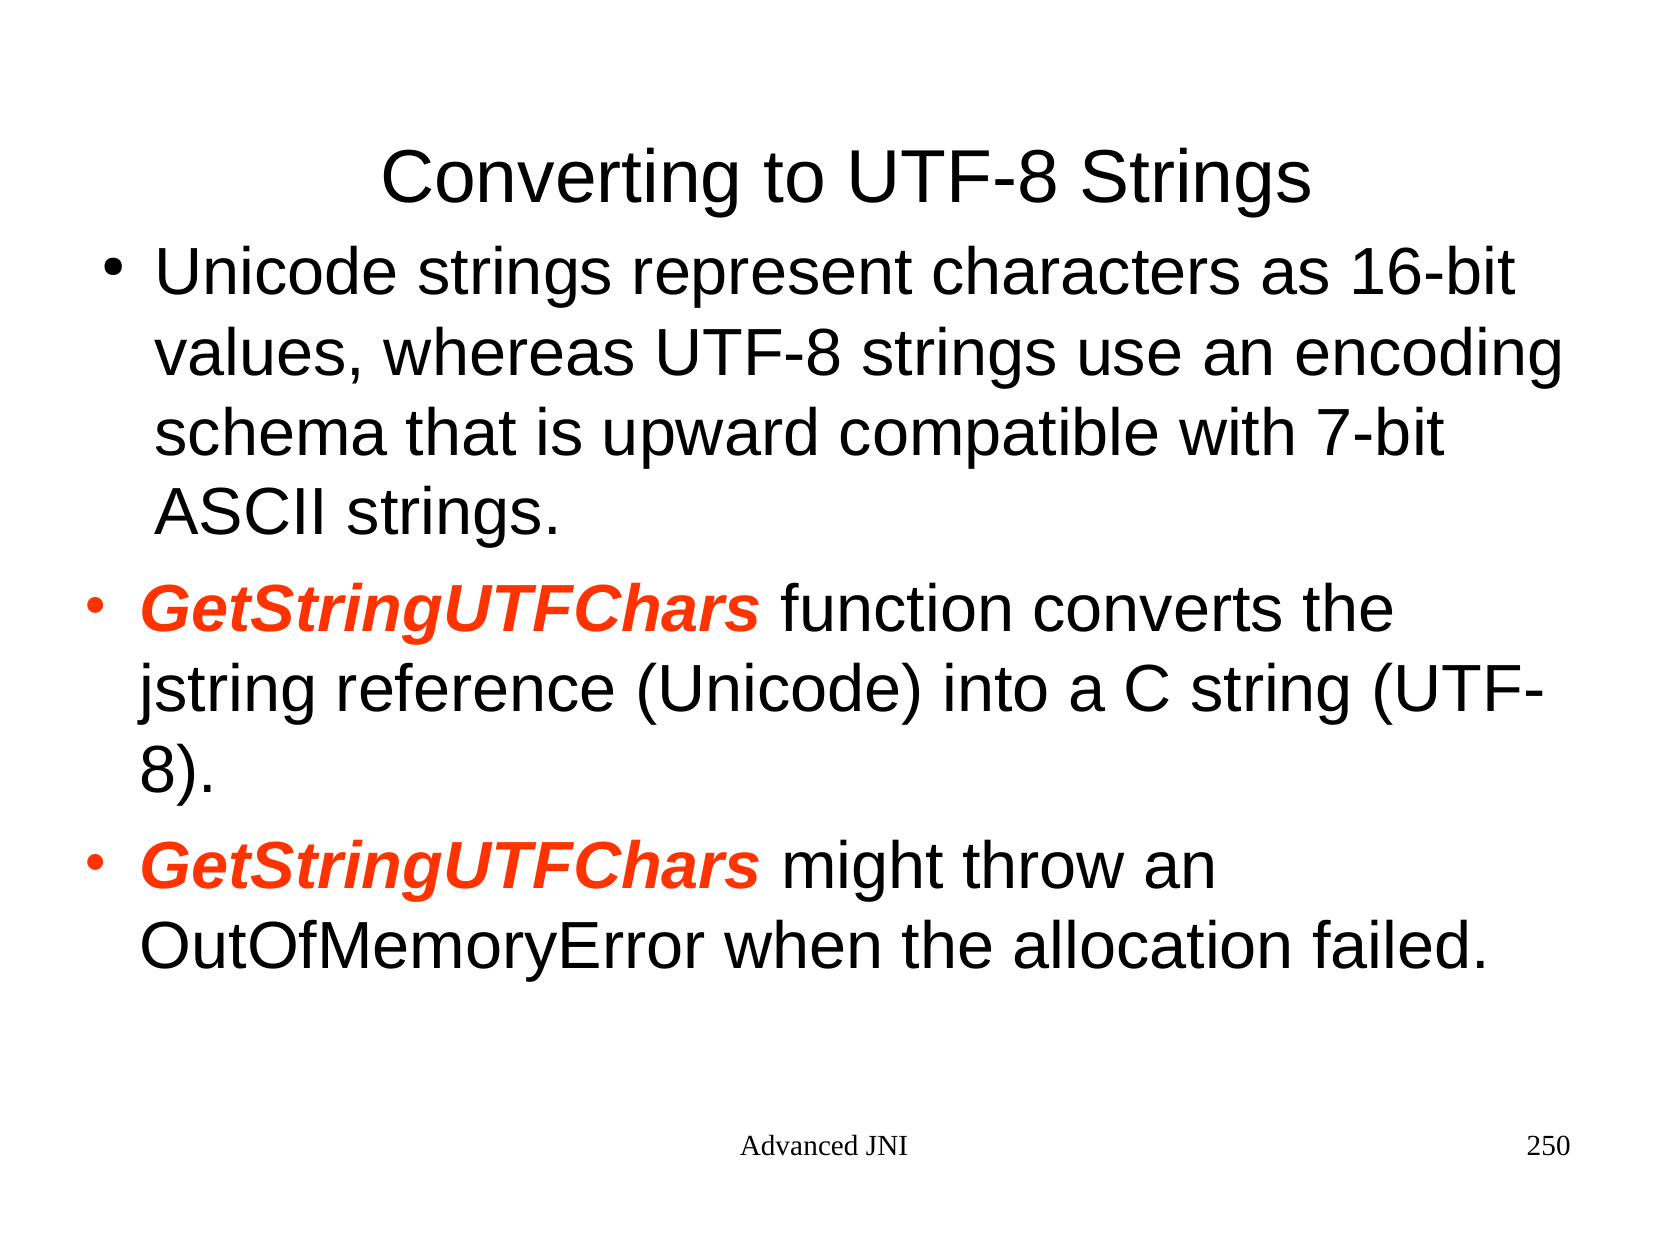

# Converting to UTF-8 Strings
Unicode strings represent characters as 16-bit values, whereas UTF-8 strings use an encoding schema that is upward compatible with 7-bit ASCII strings.
GetStringUTFChars function converts the jstring reference (Unicode) into a C string (UTF-8).
GetStringUTFChars might throw an OutOfMemoryError when the allocation failed.
Advanced JNI
250